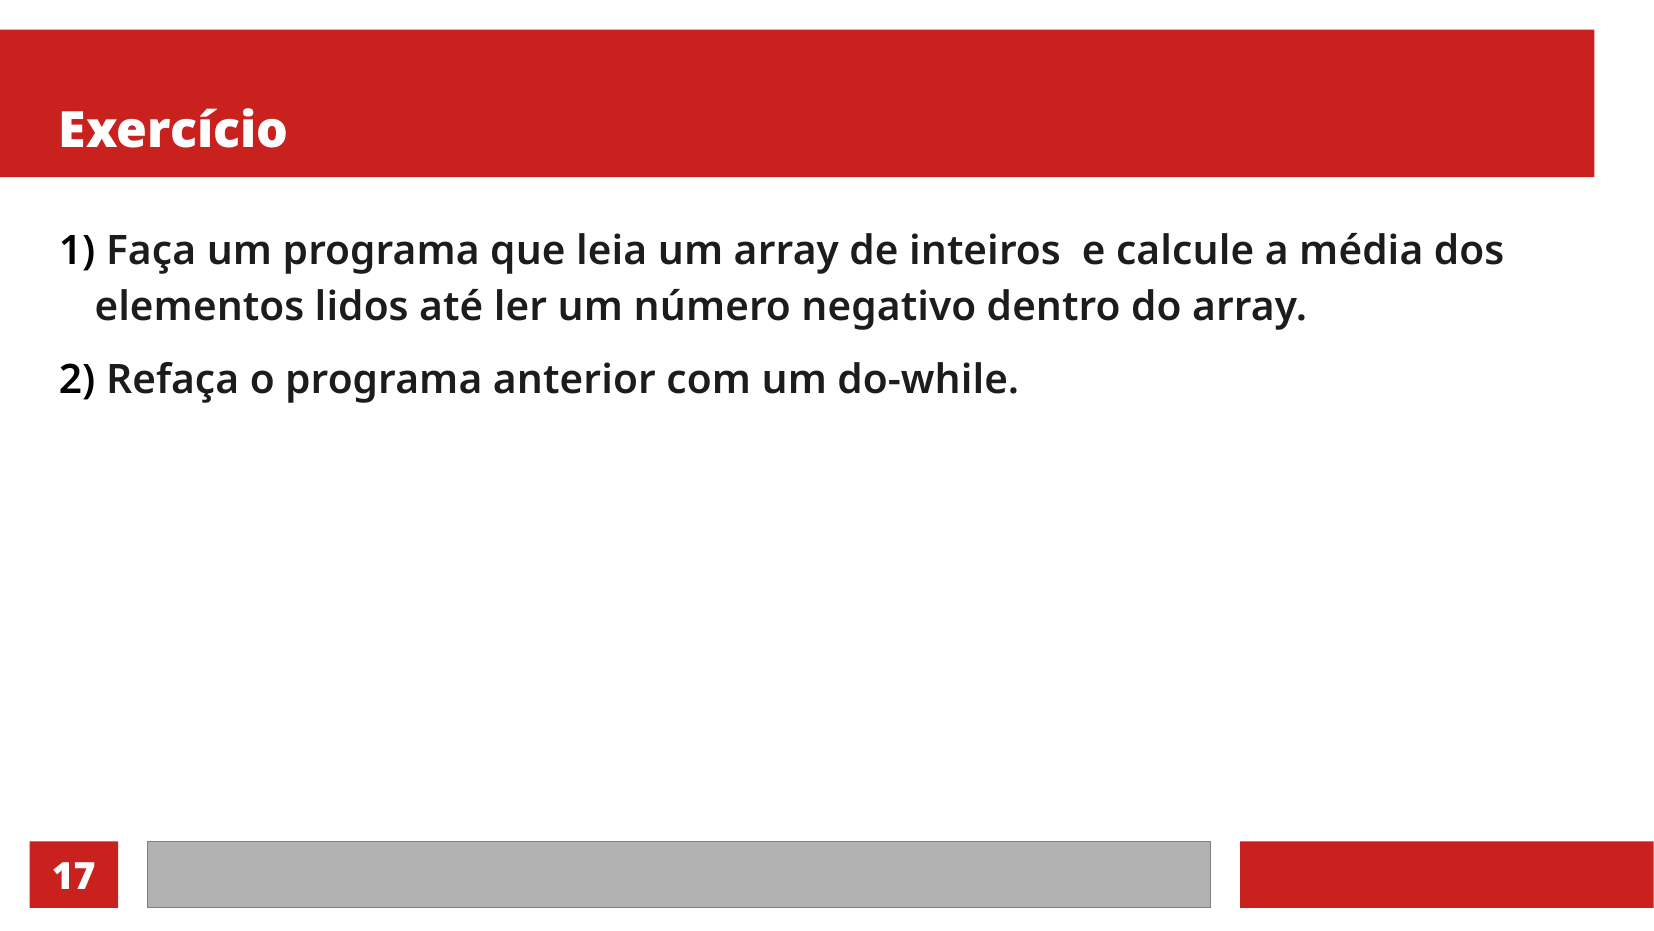

# Exercício
 Faça um programa que leia um array de inteiros e calcule a média dos elementos lidos até ler um número negativo dentro do array.
 Refaça o programa anterior com um do-while.
17